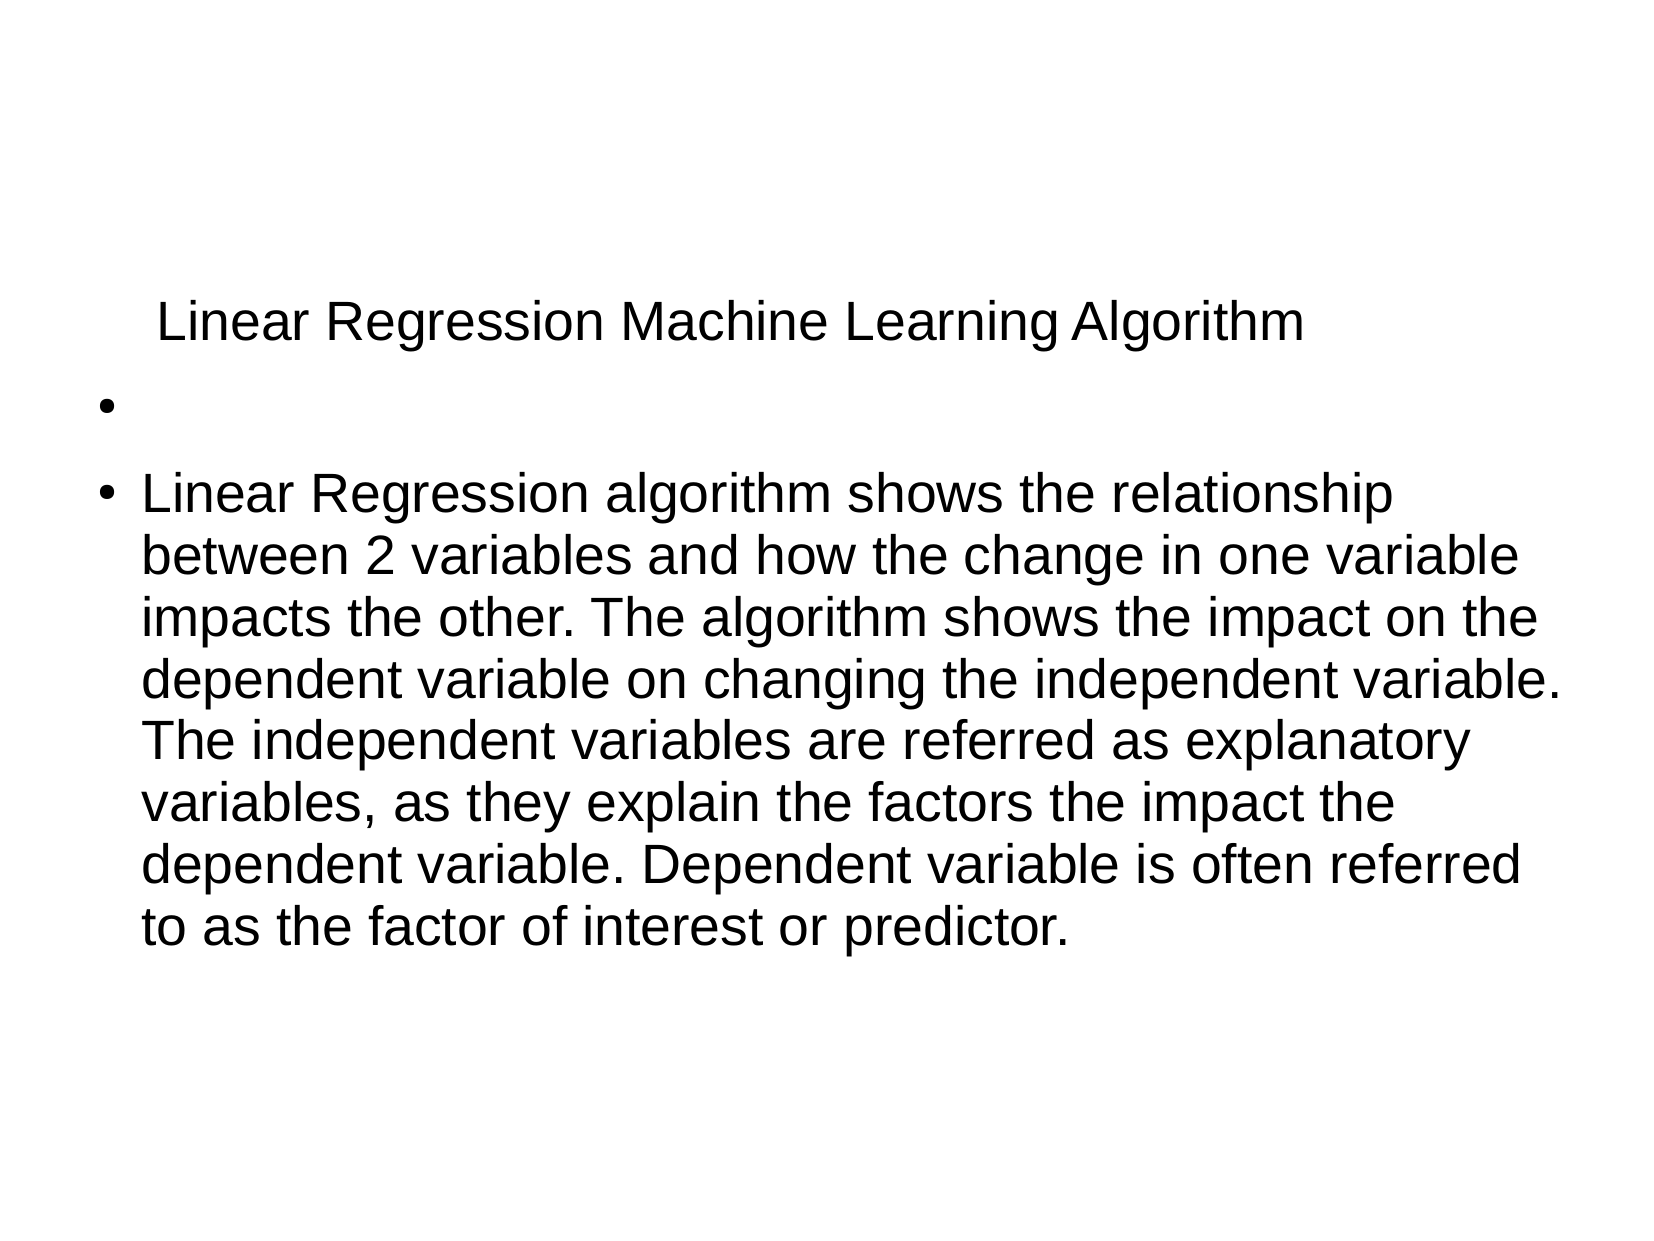

#
 Linear Regression Machine Learning Algorithm
Linear Regression algorithm shows the relationship between 2 variables and how the change in one variable impacts the other. The algorithm shows the impact on the dependent variable on changing the independent variable. The independent variables are referred as explanatory variables, as they explain the factors the impact the dependent variable. Dependent variable is often referred to as the factor of interest or predictor.